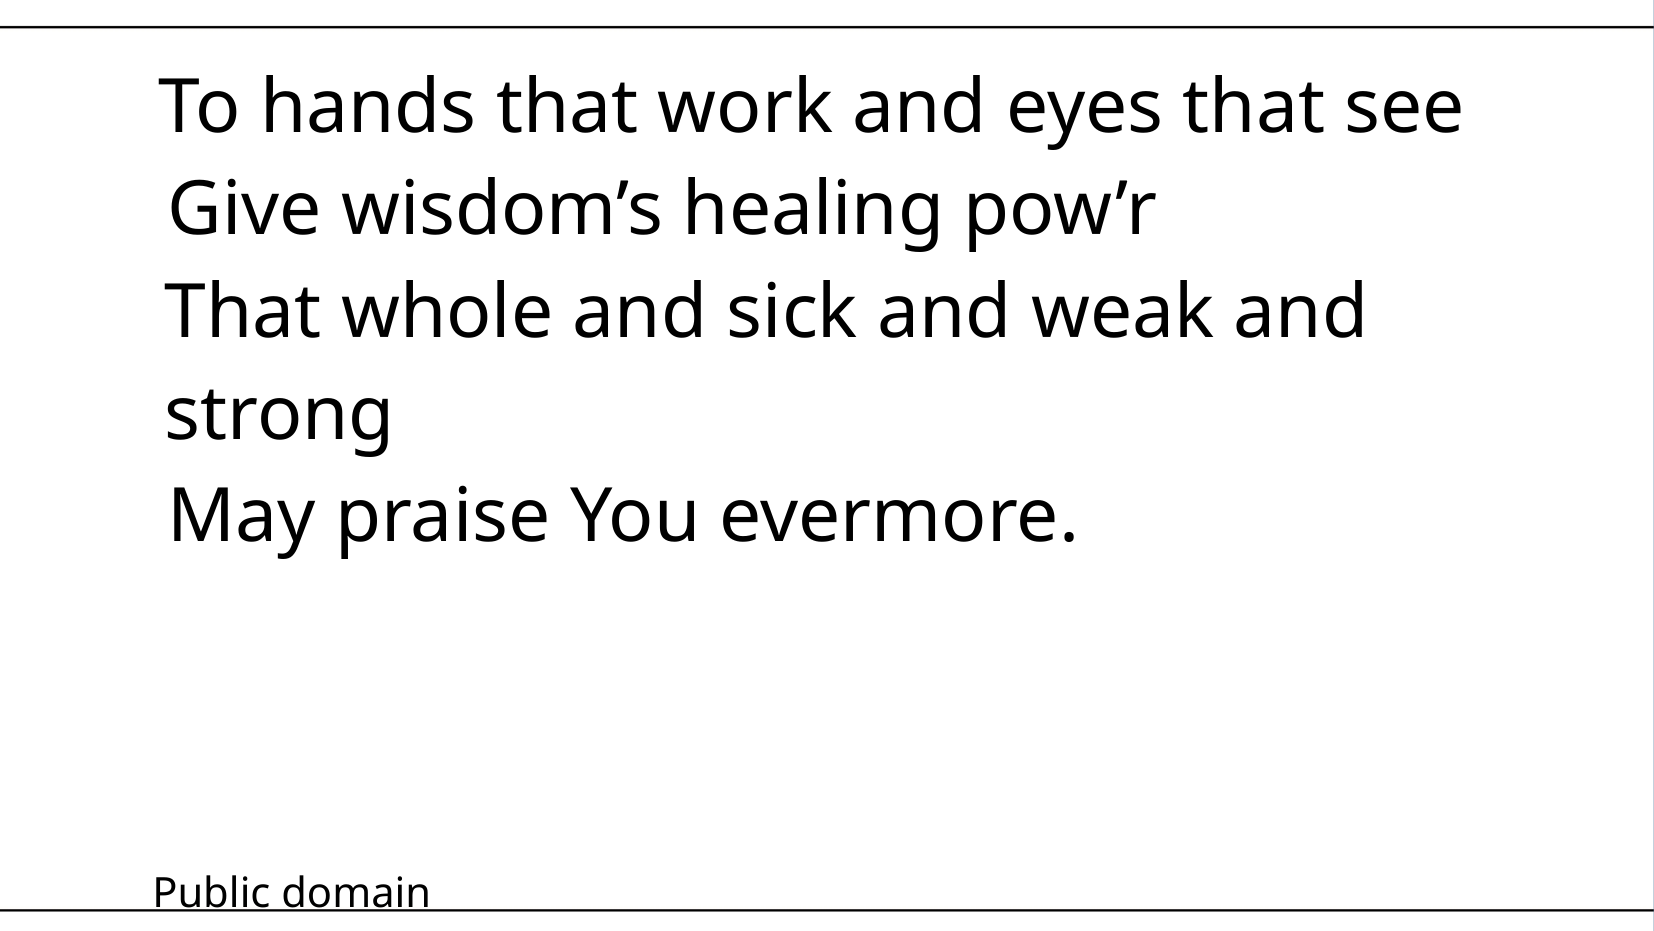

To hands that work and eyes that see
 Give wisdom’s healing pow’r
That whole and sick and weak and strong
 May praise You evermore.
 Public domain